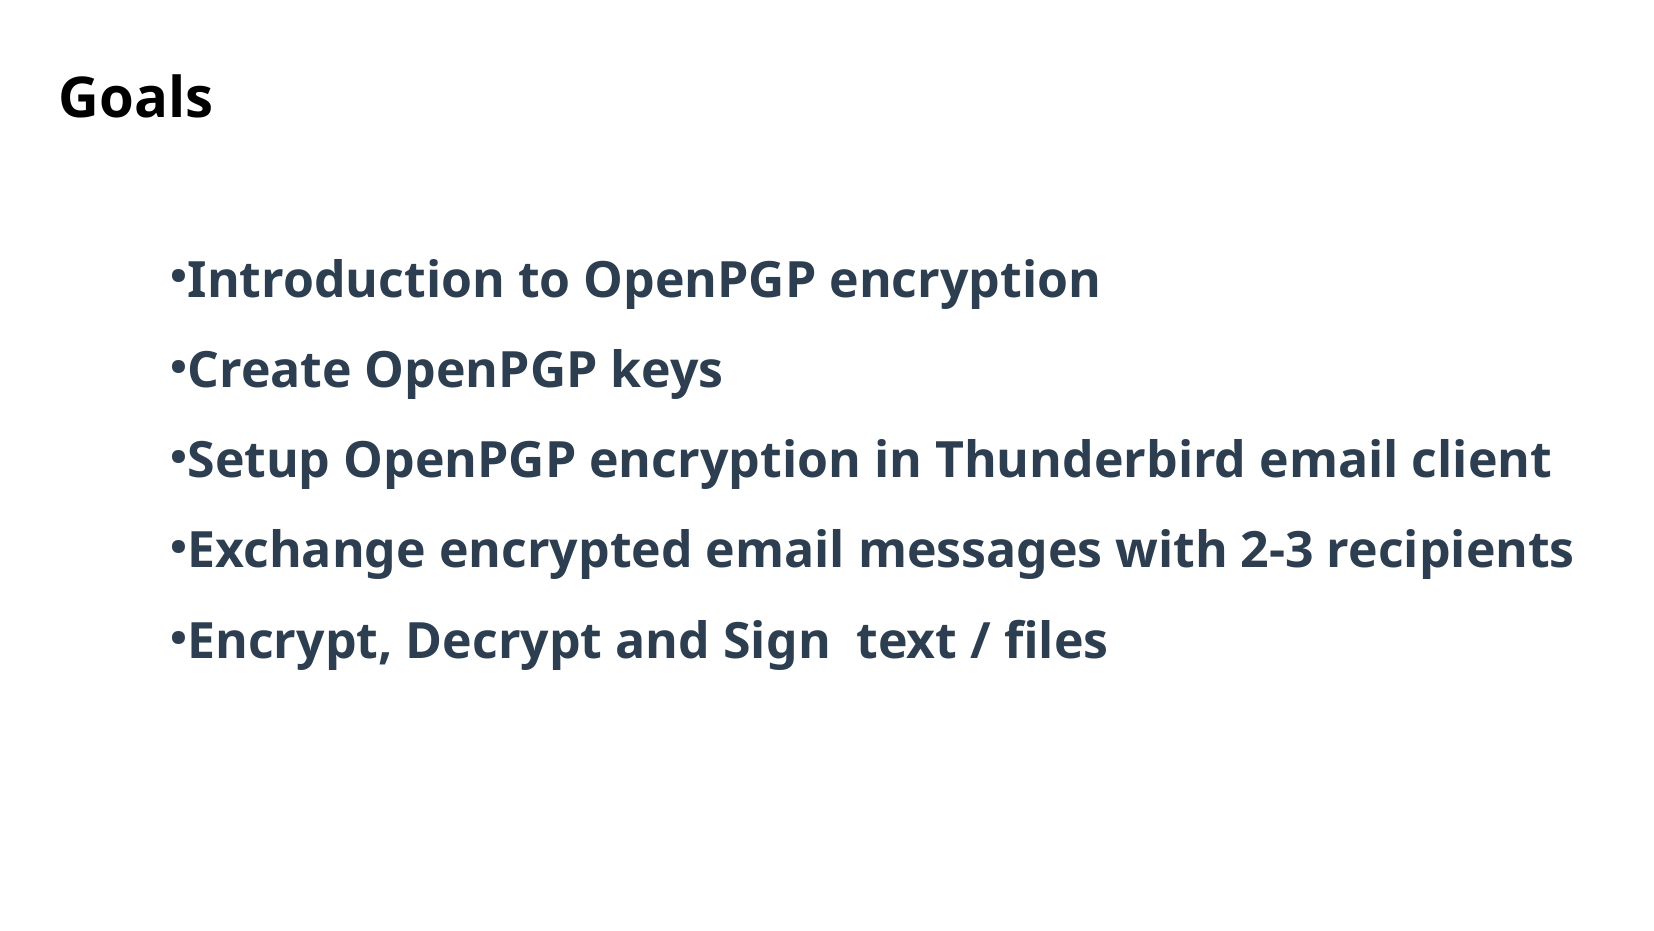

# Goals
Introduction to OpenPGP encryption
Create OpenPGP keys
Setup OpenPGP encryption in Thunderbird email client
Exchange encrypted email messages with 2-3 recipients
Encrypt, Decrypt and Sign text / files